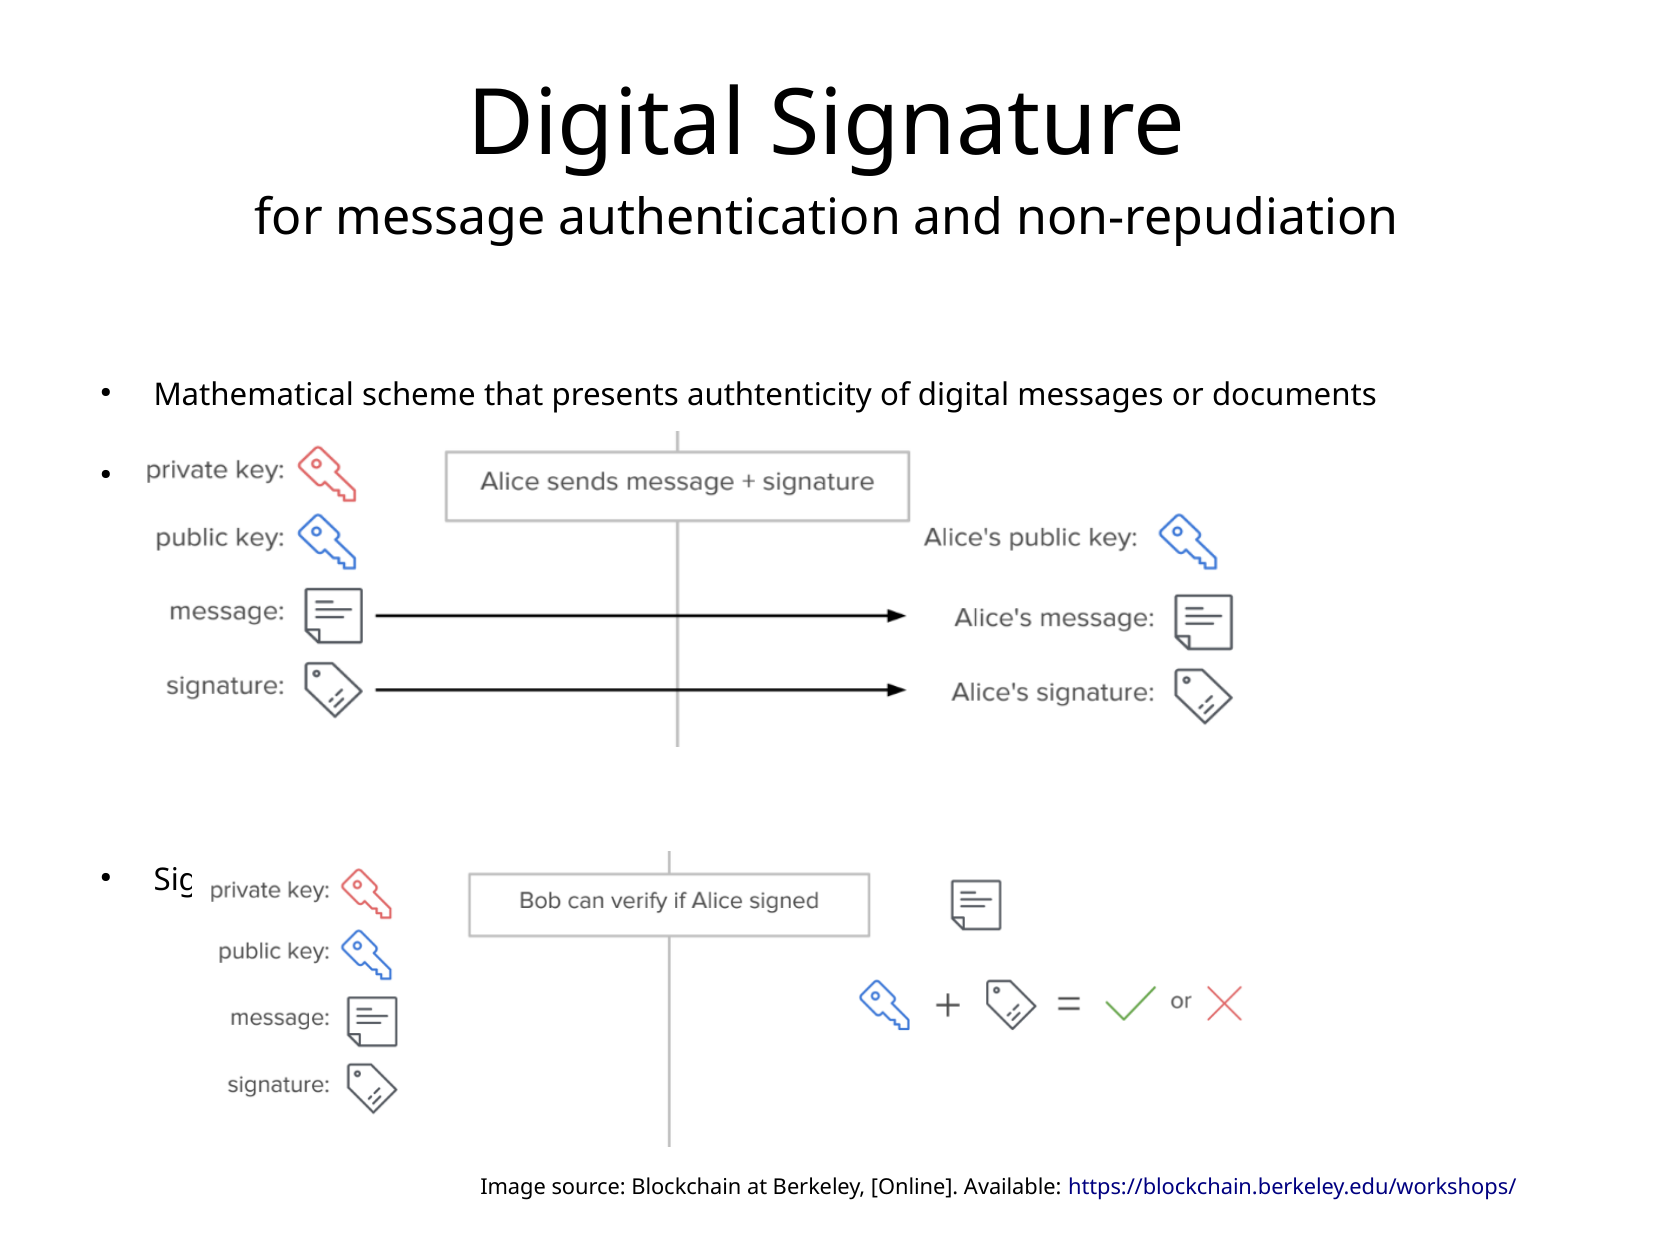

# Digital Signature for message authentication and non-repudiation
Mathematical scheme that presents authtenticity of digital messages or documents
Signature creation:
Signature verification:
Image source: Blockchain at Berkeley, [Online]. Available: https://blockchain.berkeley.edu/workshops/